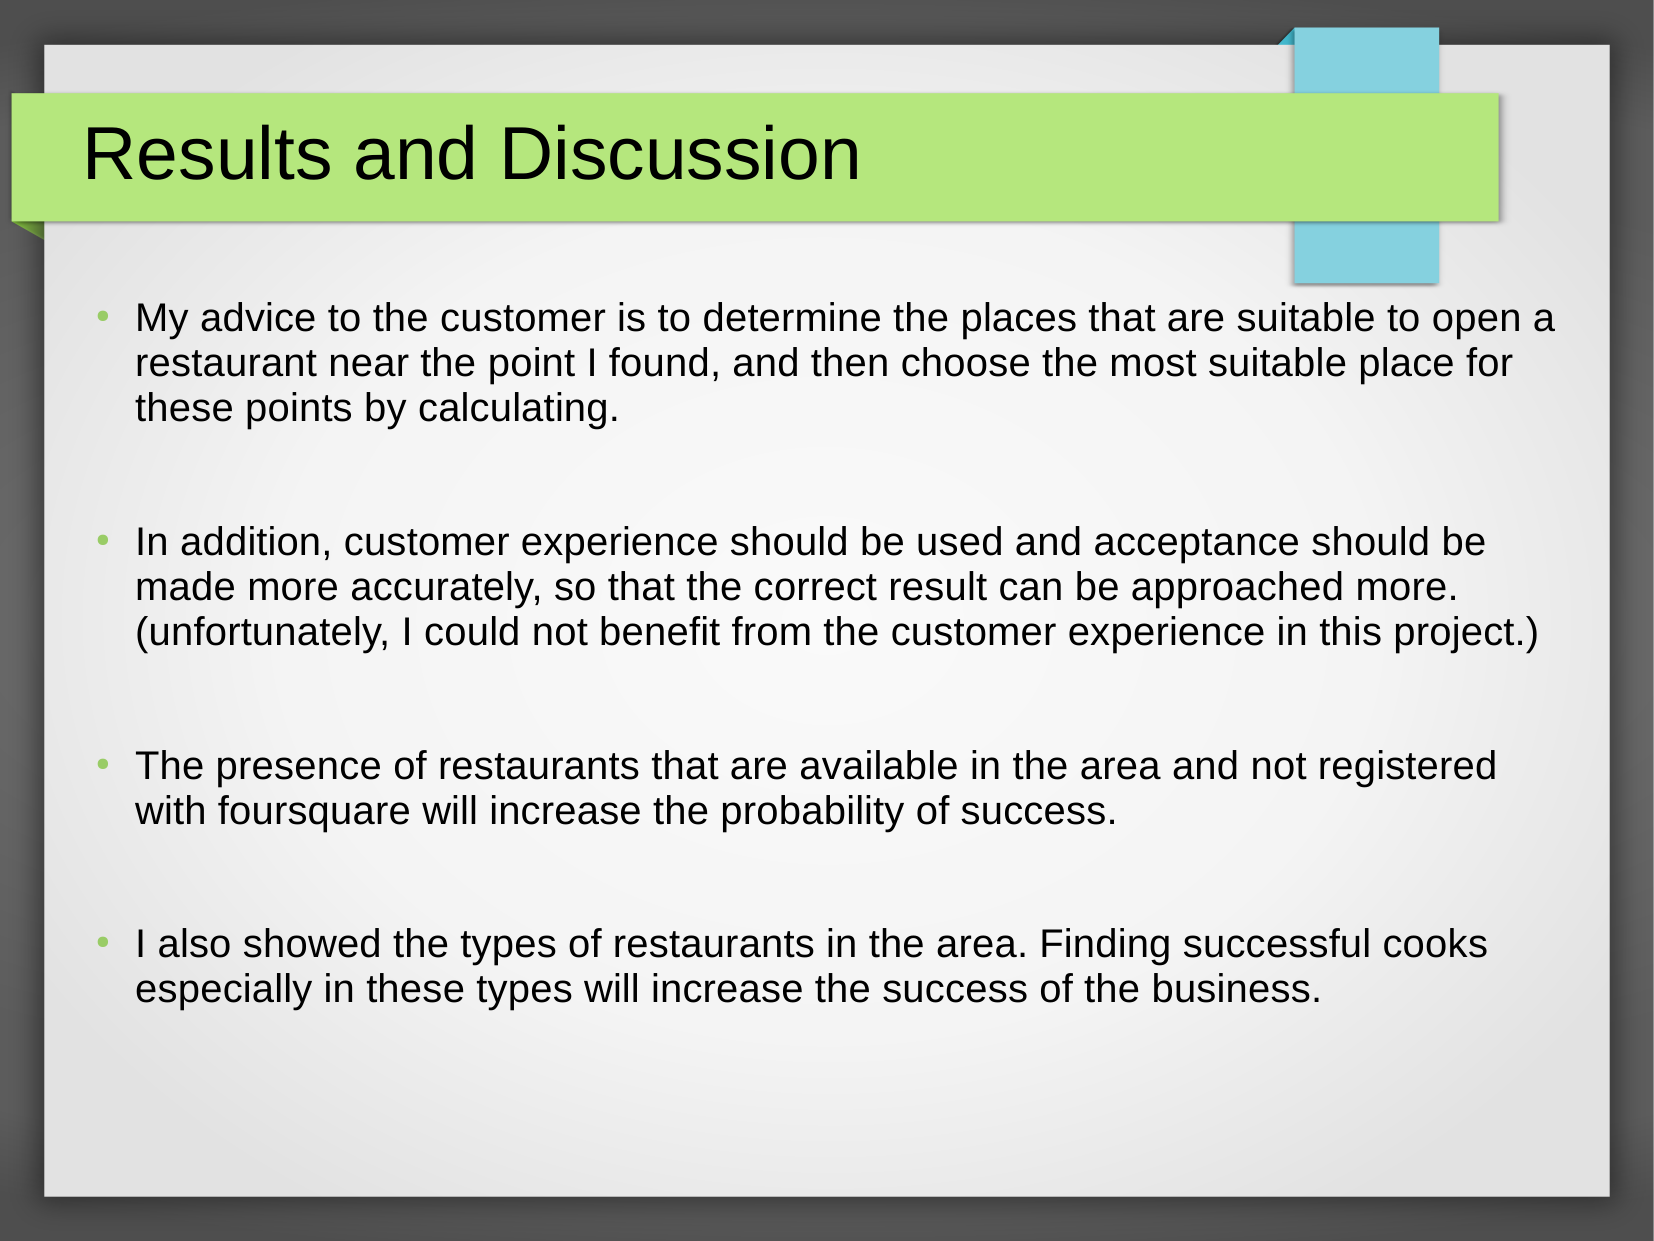

# Results and Discussion
My advice to the customer is to determine the places that are suitable to open a restaurant near the point I found, and then choose the most suitable place for these points by calculating.
In addition, customer experience should be used and acceptance should be made more accurately, so that the correct result can be approached more.(unfortunately, I could not benefit from the customer experience in this project.)
The presence of restaurants that are available in the area and not registered with foursquare will increase the probability of success.
I also showed the types of restaurants in the area. Finding successful cooks especially in these types will increase the success of the business.